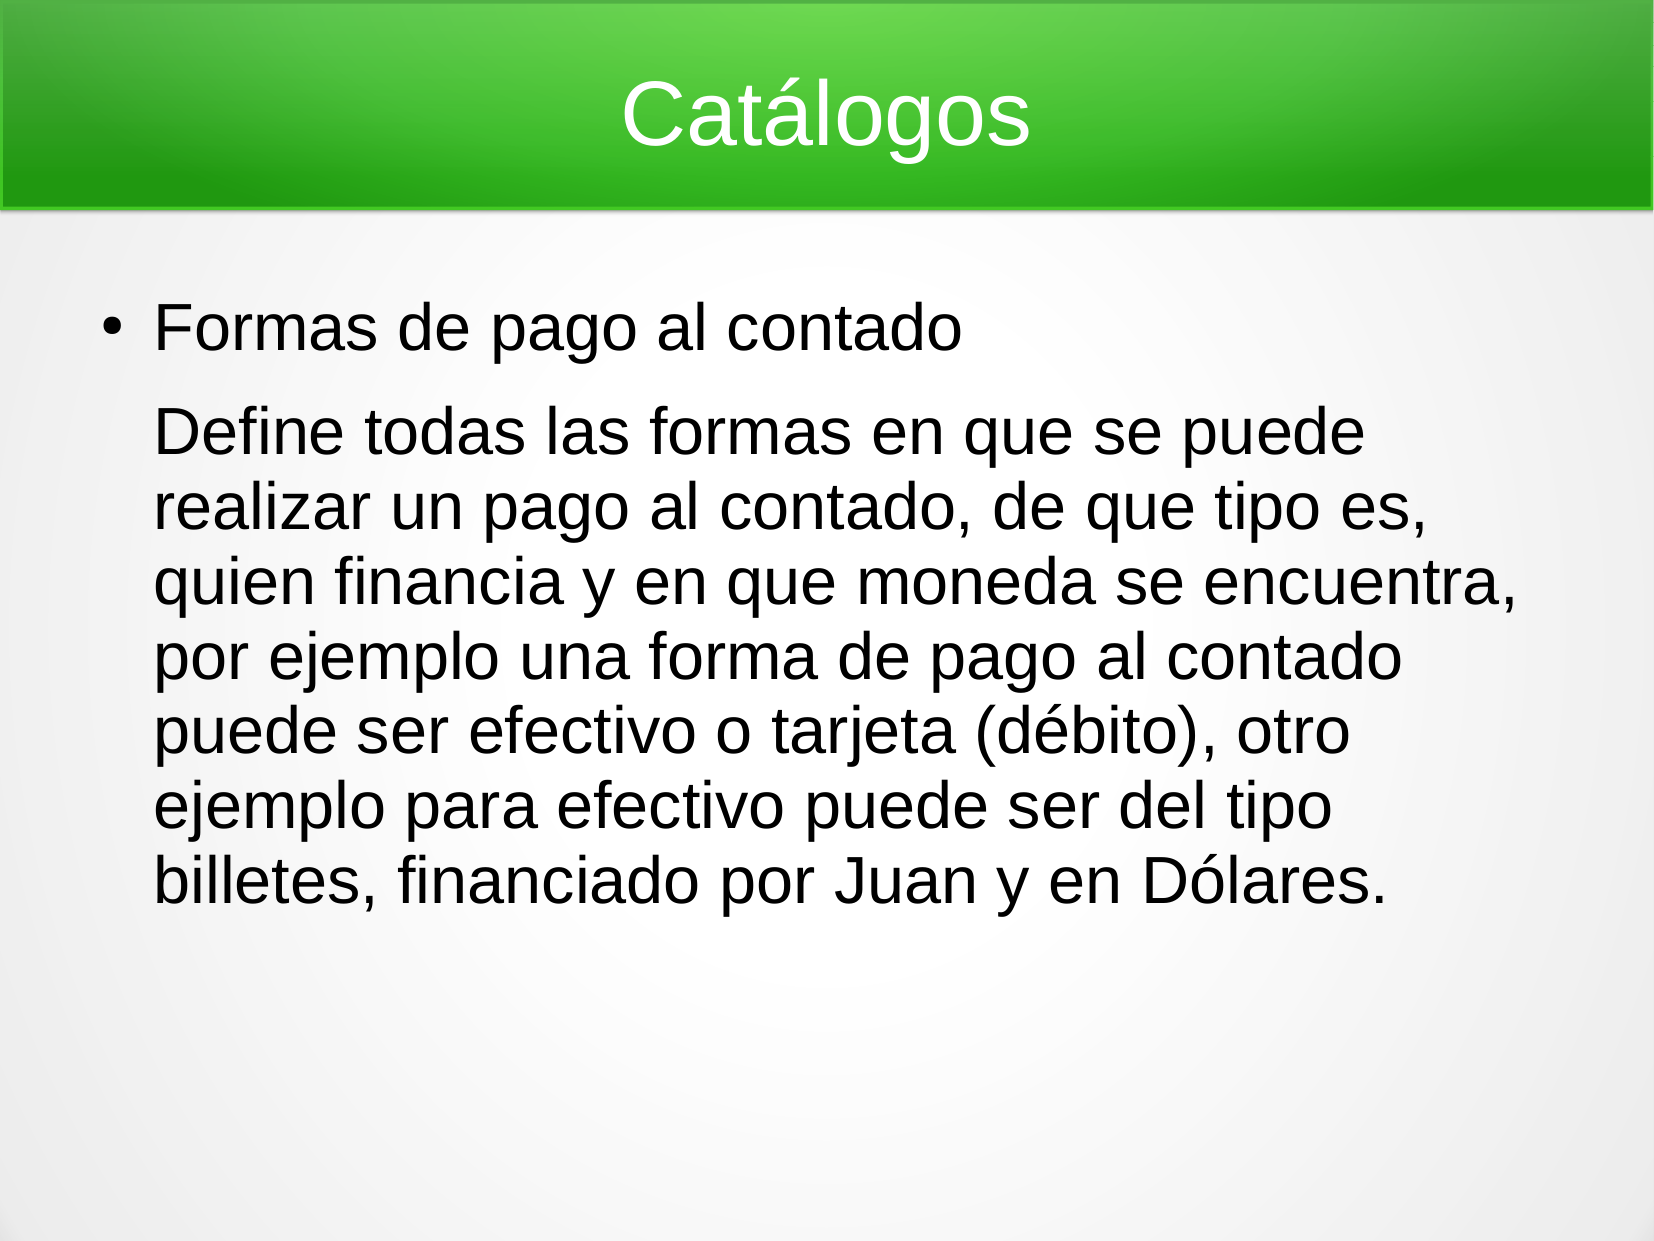

# Catálogos
Formas de pago al contado
Define todas las formas en que se puede realizar un pago al contado, de que tipo es, quien financia y en que moneda se encuentra, por ejemplo una forma de pago al contado puede ser efectivo o tarjeta (débito), otro ejemplo para efectivo puede ser del tipo billetes, financiado por Juan y en Dólares.